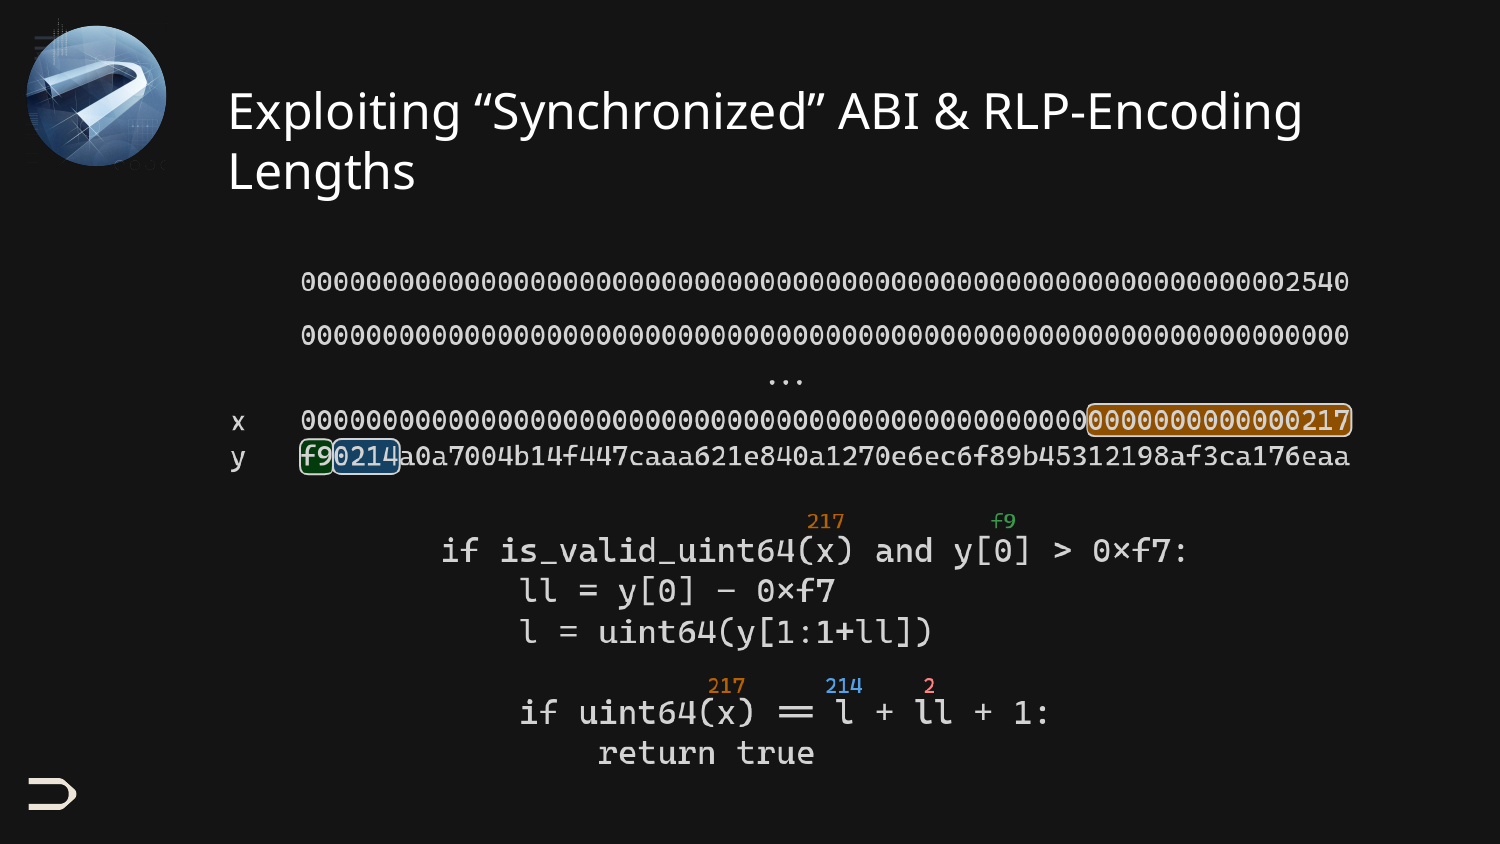

# Exploiting “Synchronized” ABI & RLP-Encoding Lengths